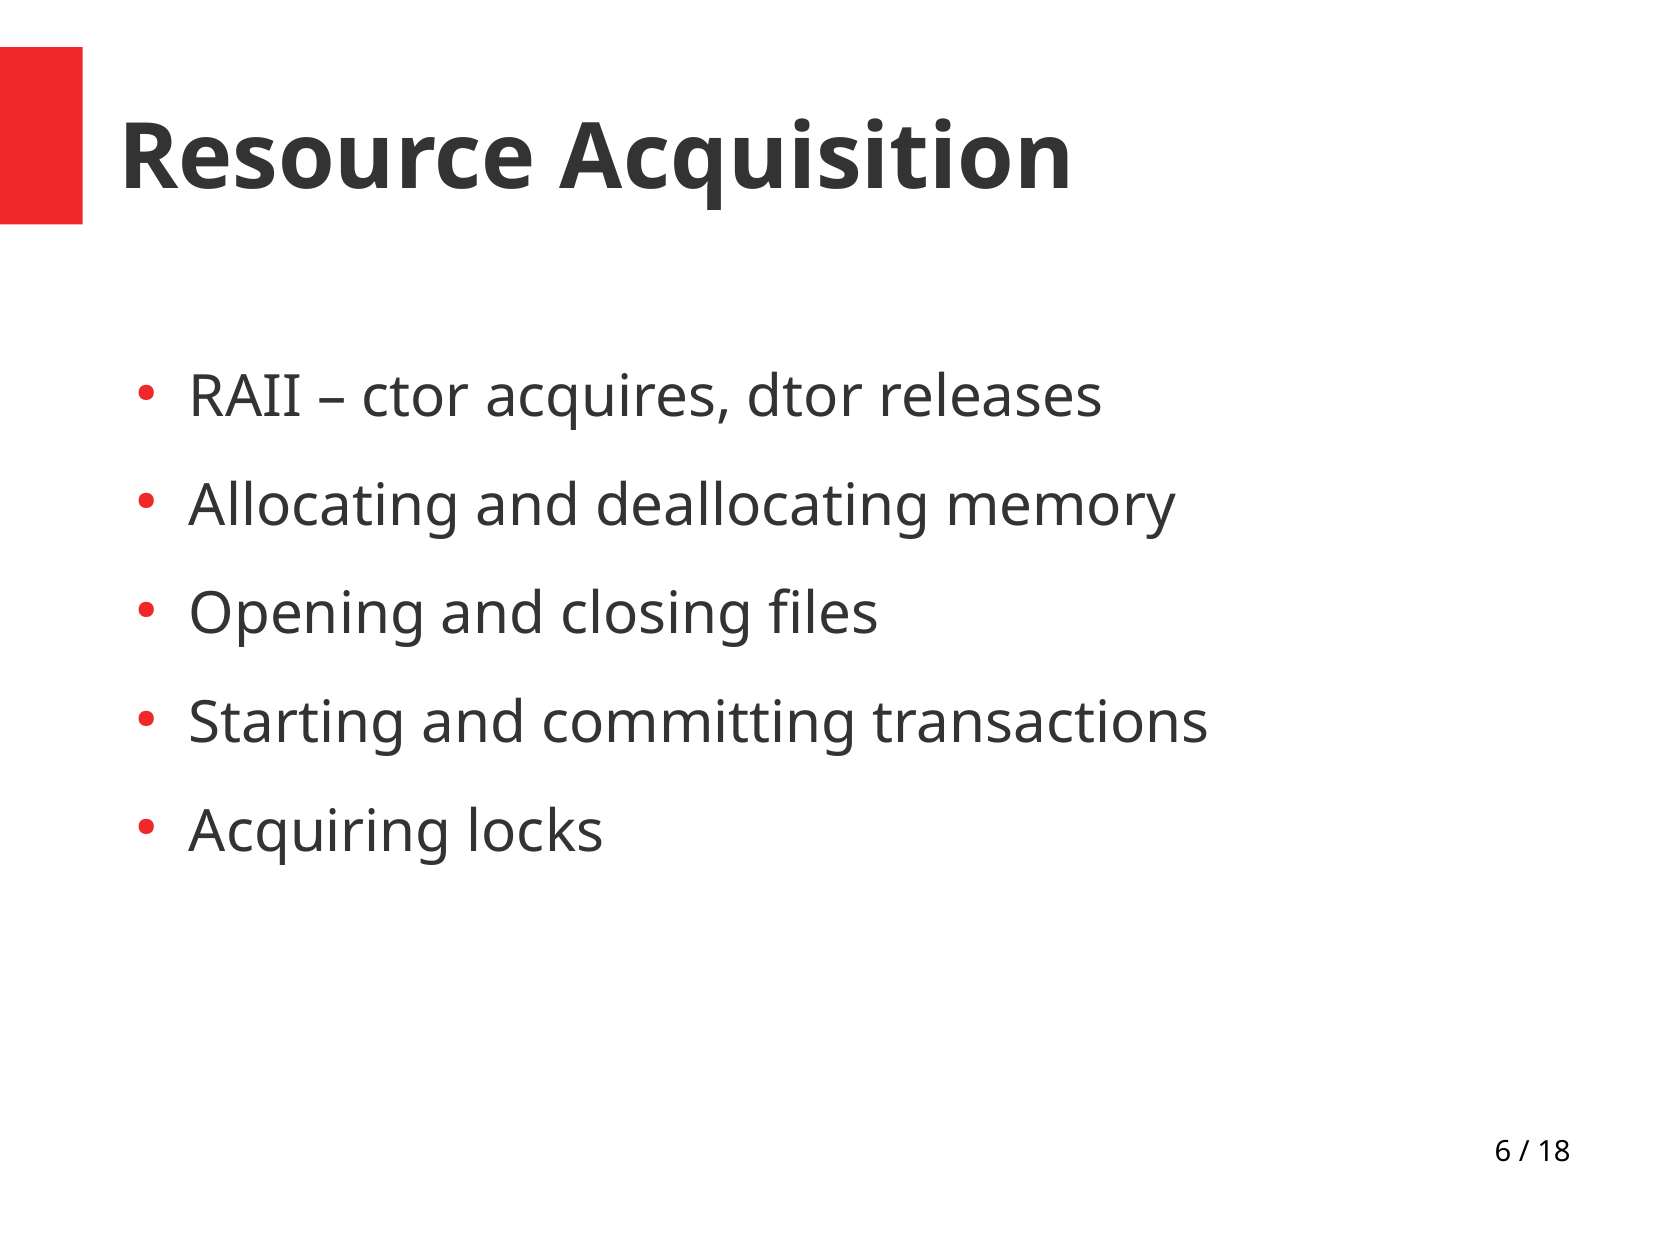

# Resource Acquisition
RAII – ctor acquires, dtor releases
Allocating and deallocating memory
Opening and closing files
Starting and committing transactions
Acquiring locks
6